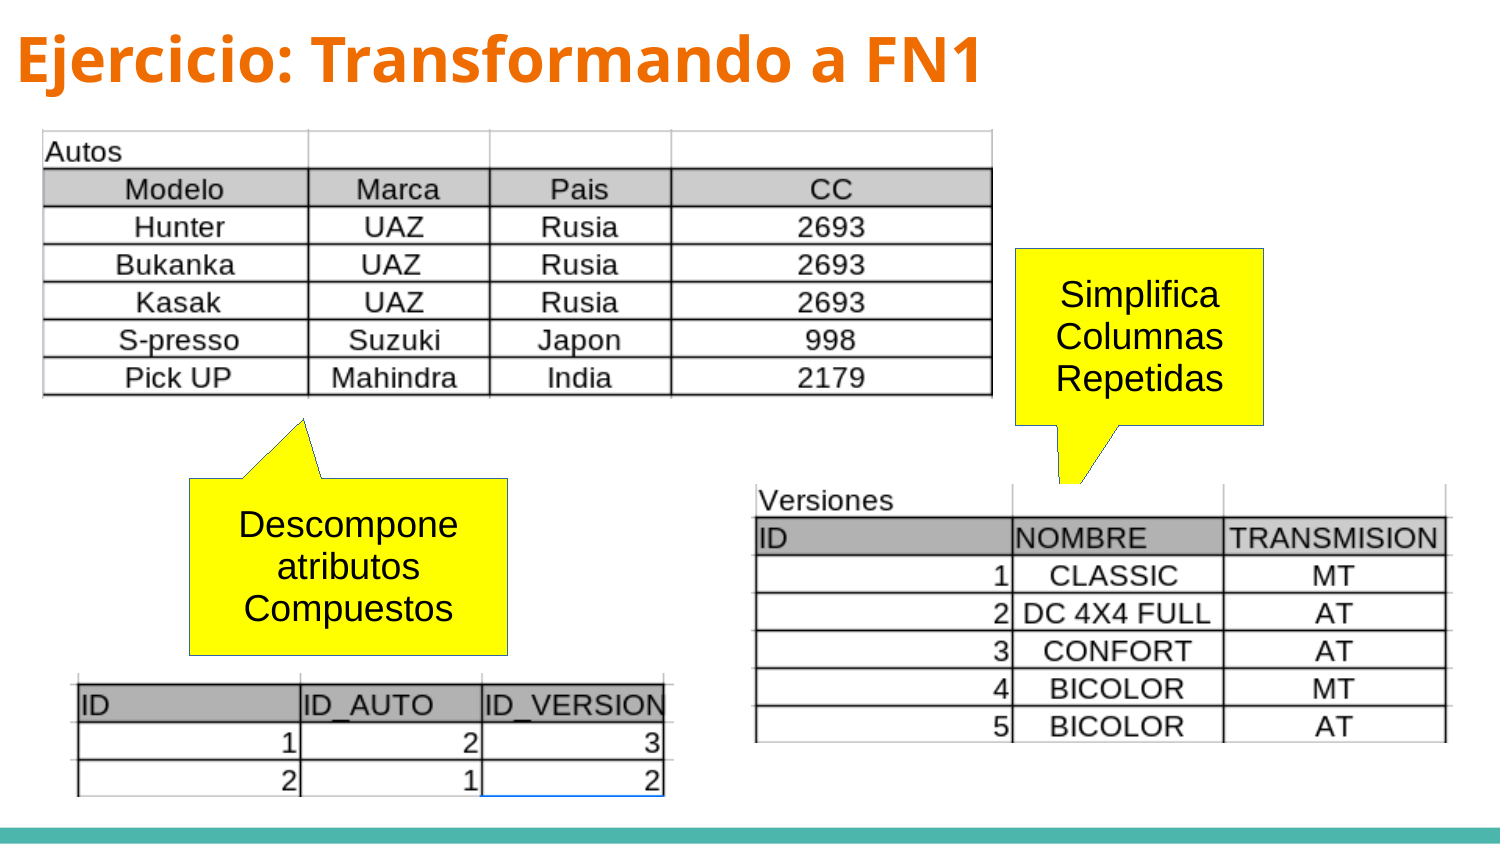

# Ejercicio: Transformando a FN1
Simplifica Columnas Repetidas
Descompone atributos Compuestos